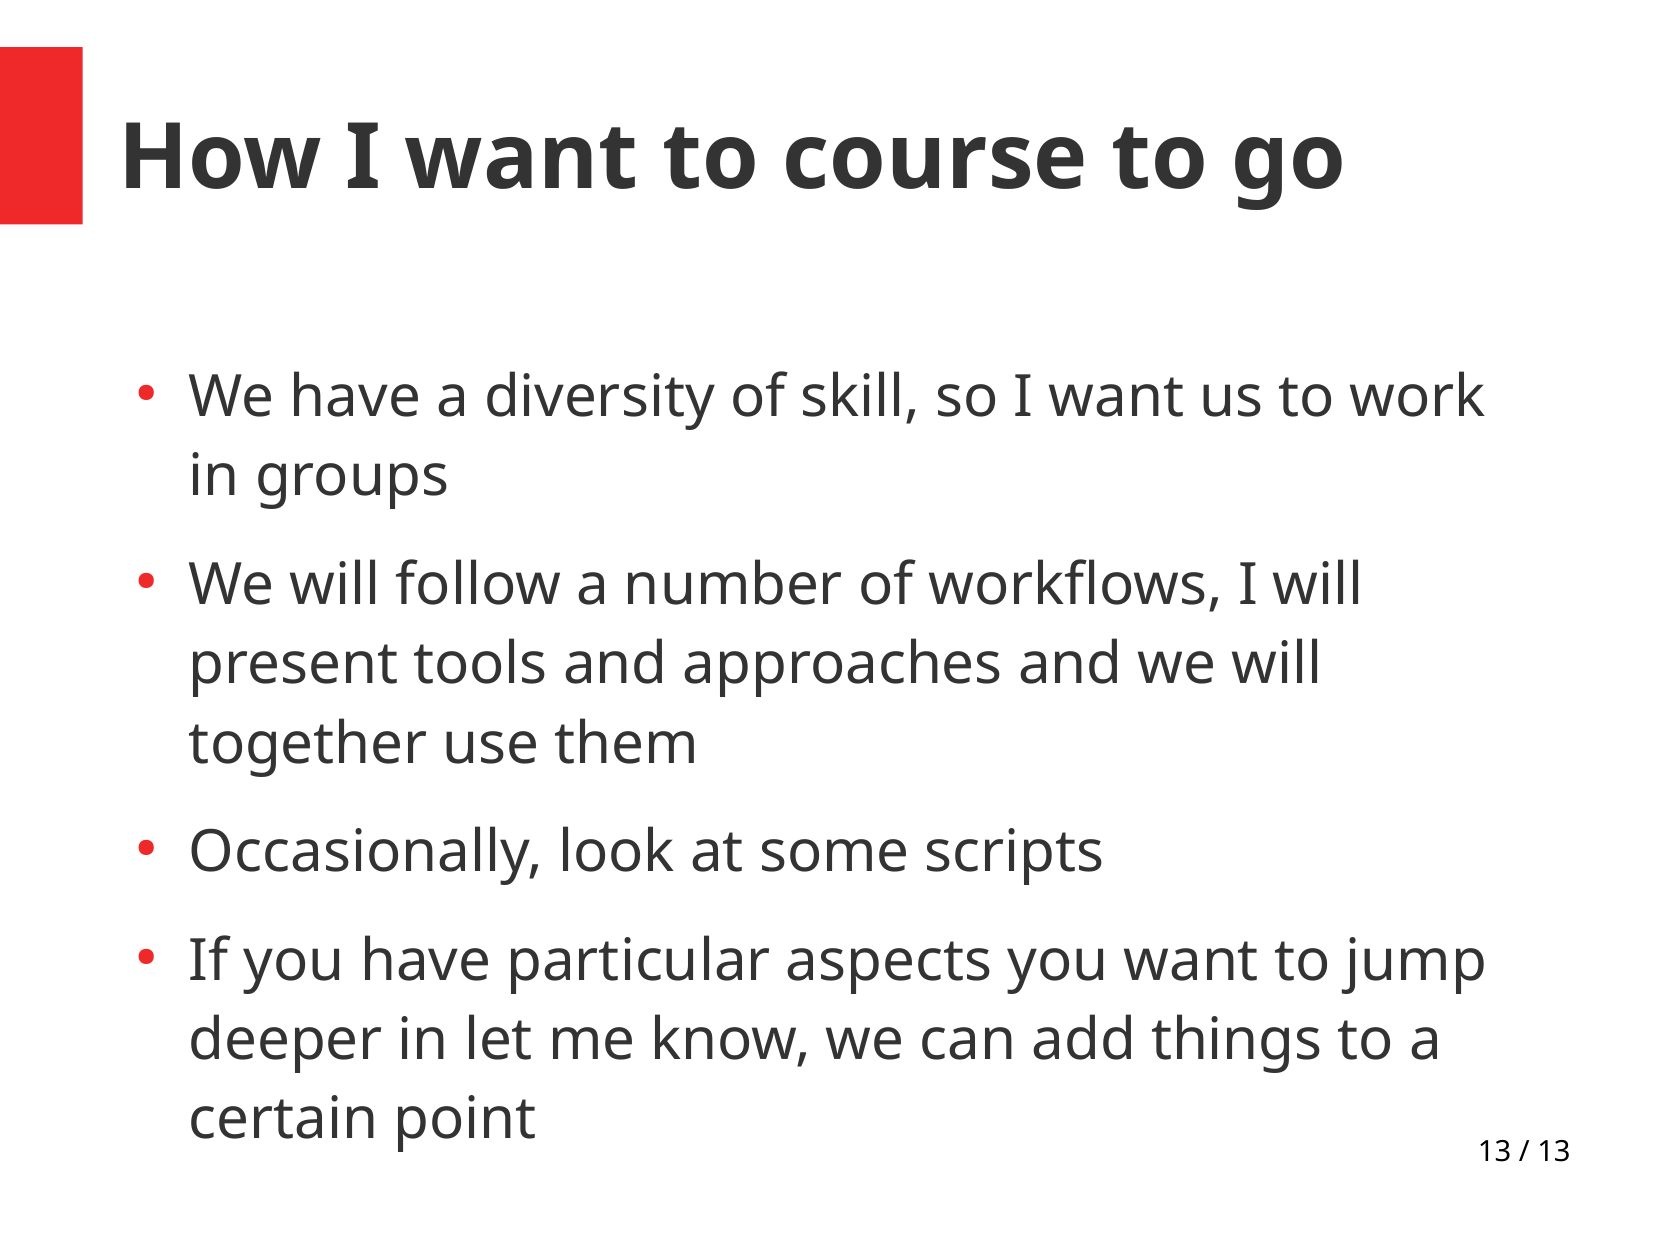

# How I want to course to go
We have a diversity of skill, so I want us to work in groups
We will follow a number of workflows, I will present tools and approaches and we will together use them
Occasionally, look at some scripts
If you have particular aspects you want to jump deeper in let me know, we can add things to a certain point
13